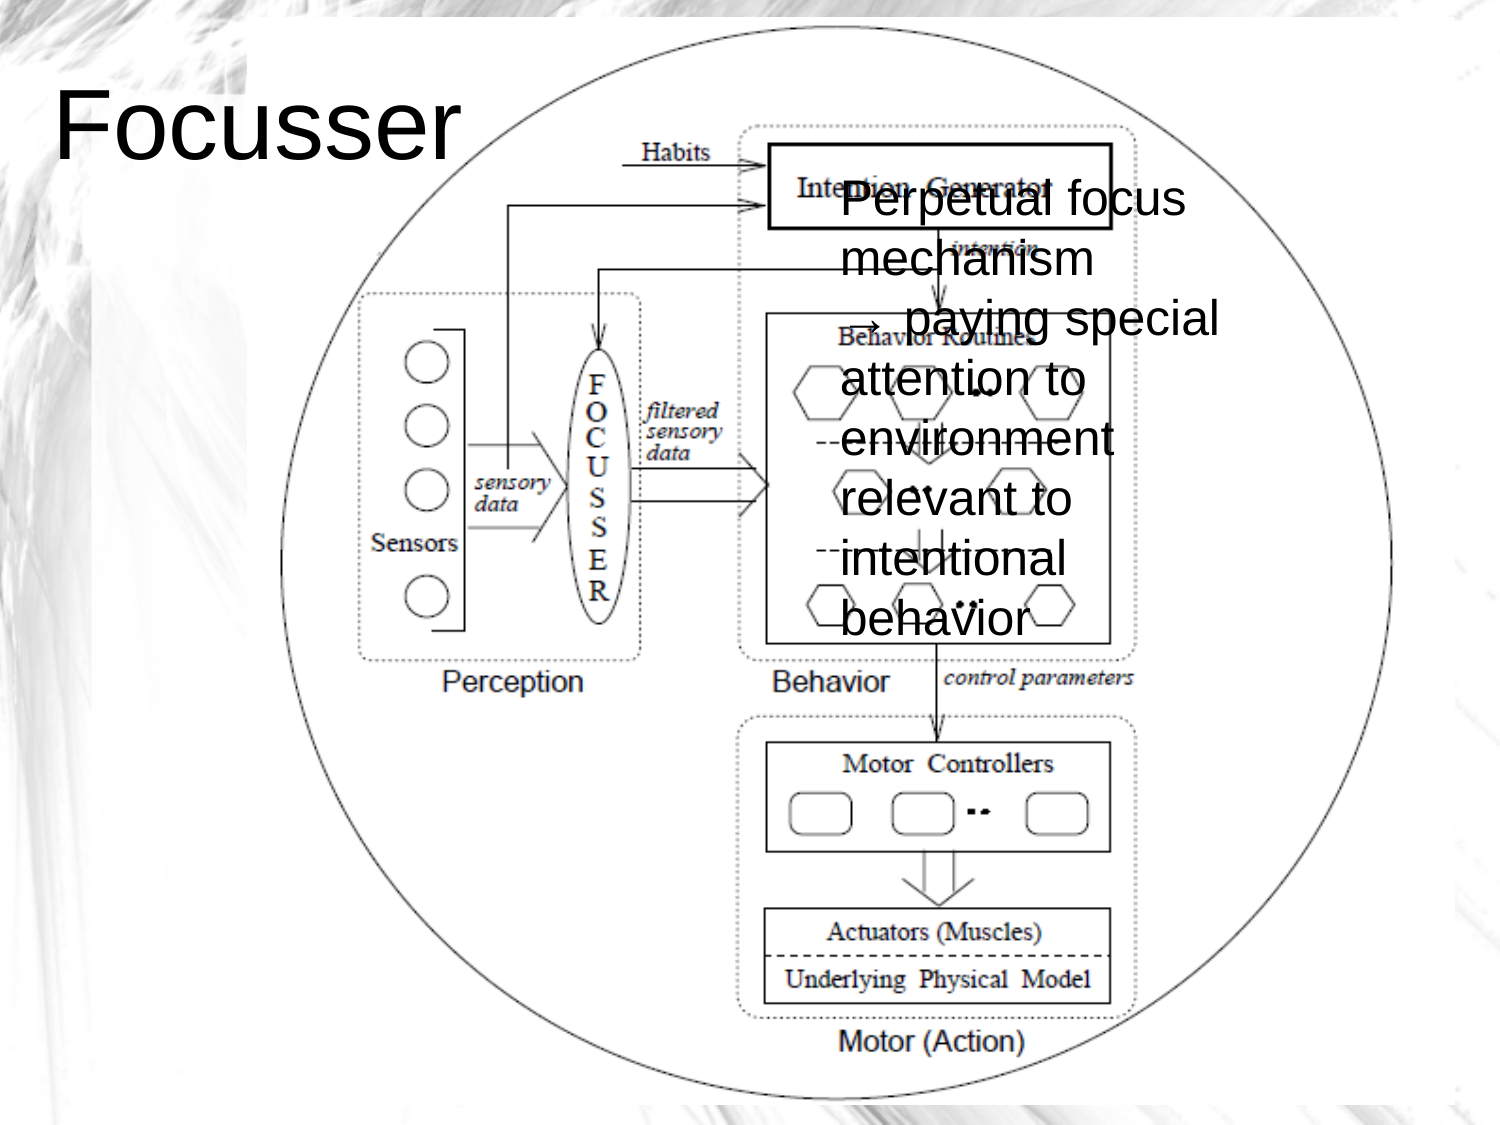

Focusser
Perpetual focus mechanism
→ paying special attention to environment relevant to intentional behavior